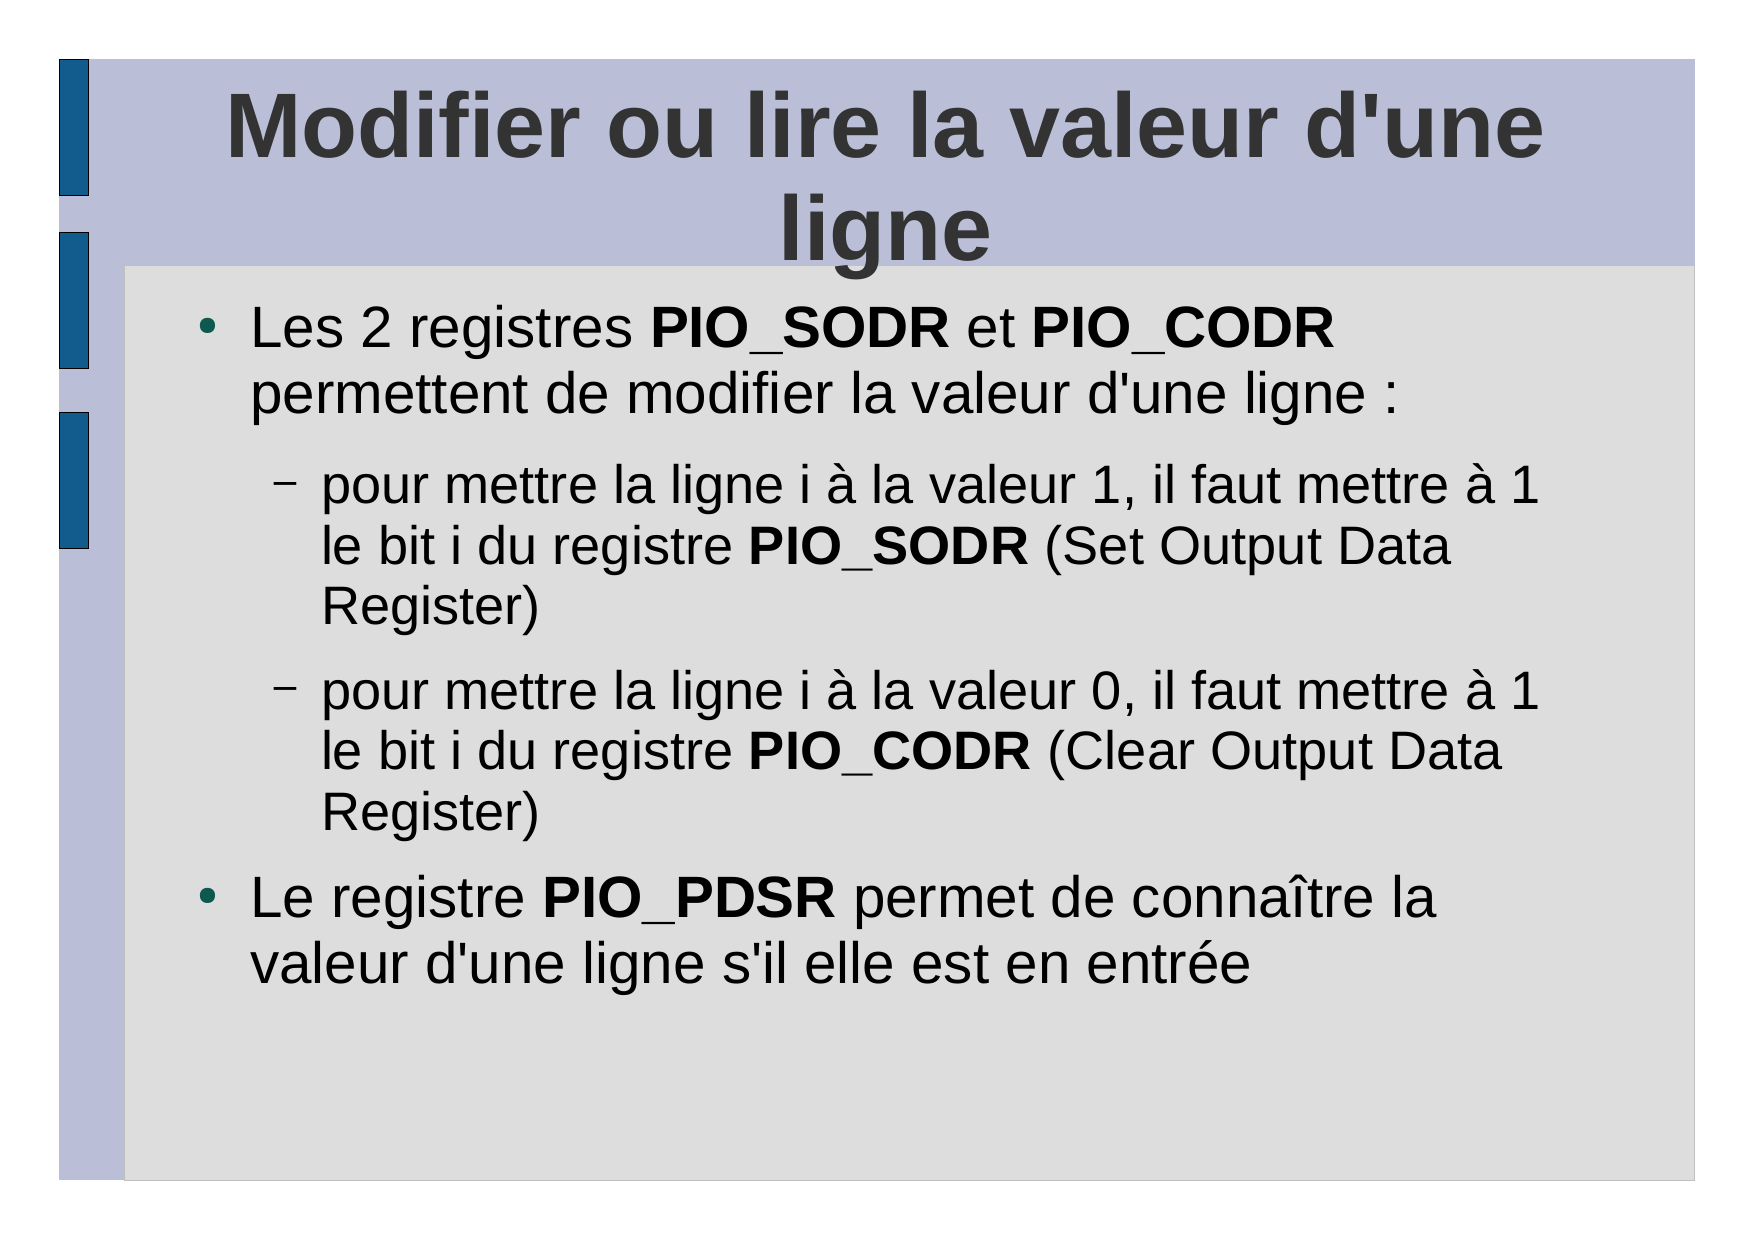

# Modifier ou lire la valeur d'une ligne
Les 2 registres PIO_SODR et PIO_CODR permettent de modifier la valeur d'une ligne :
pour mettre la ligne i à la valeur 1, il faut mettre à 1 le bit i du registre PIO_SODR (Set Output Data Register)
pour mettre la ligne i à la valeur 0, il faut mettre à 1 le bit i du registre PIO_CODR (Clear Output Data Register)
Le registre PIO_PDSR permet de connaître la valeur d'une ligne s'il elle est en entrée